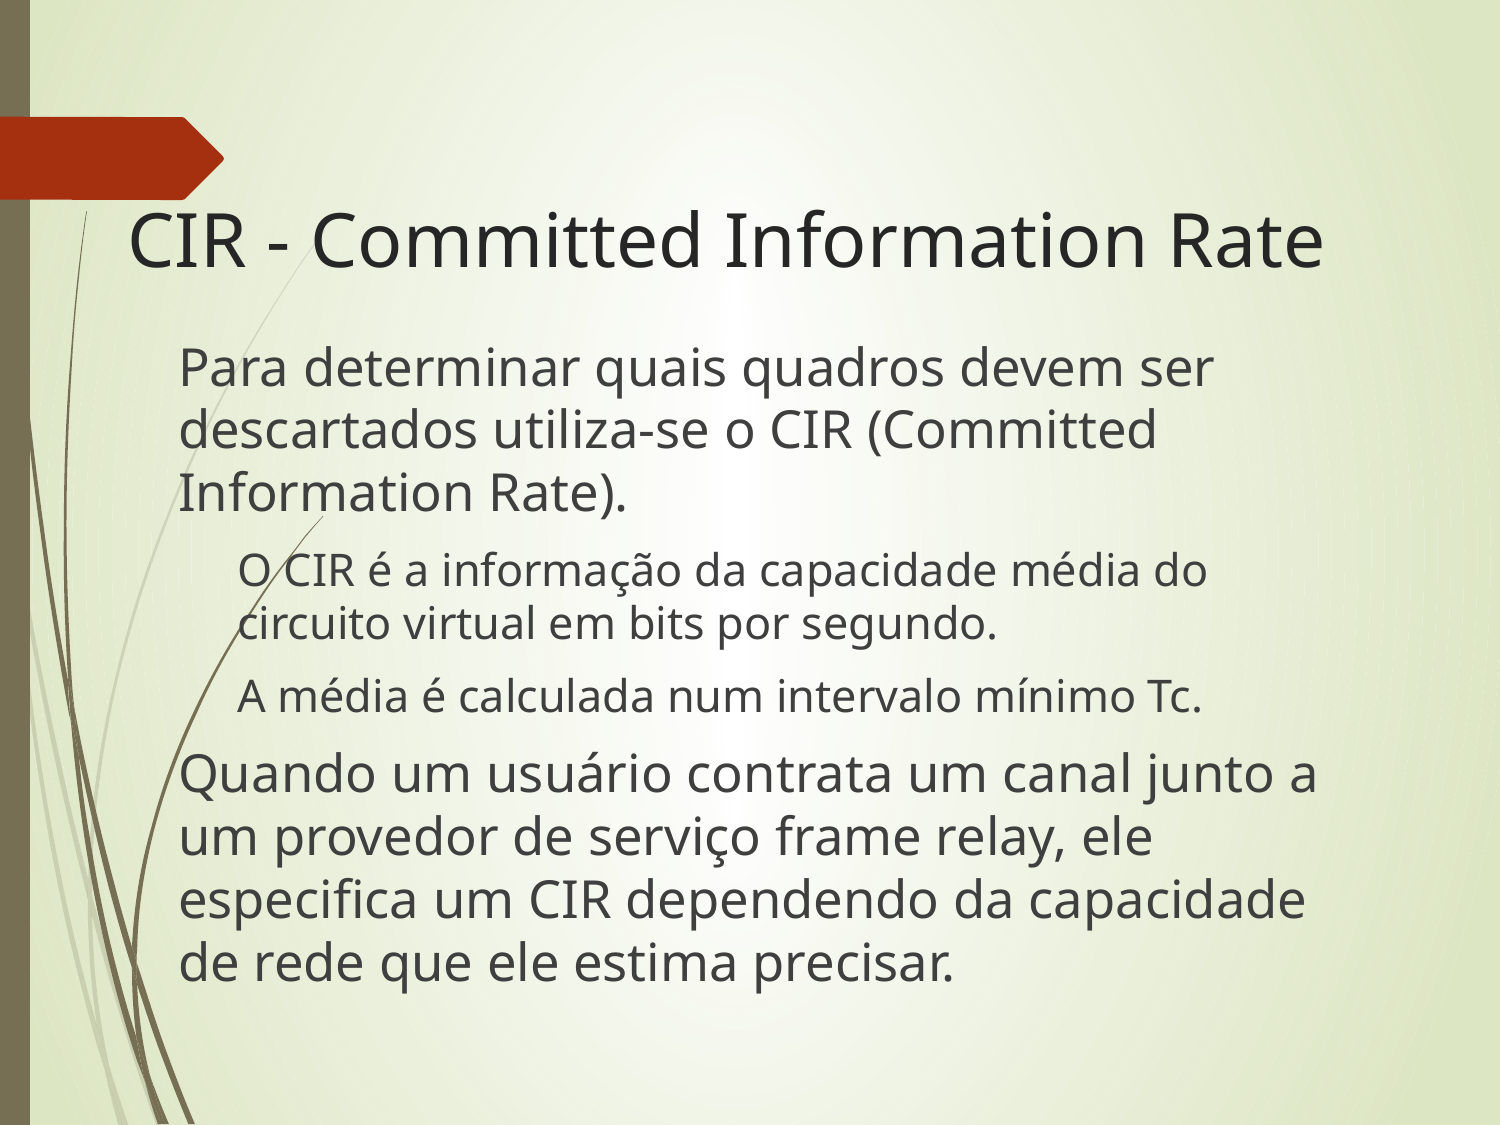

# CIR - Committed Information Rate
Para determinar quais quadros devem ser descartados utiliza-se o CIR (Committed Information Rate).
O CIR é a informação da capacidade média do circuito virtual em bits por segundo.
A média é calculada num intervalo mínimo Tc.
Quando um usuário contrata um canal junto a um provedor de serviço frame relay, ele especifica um CIR dependendo da capacidade de rede que ele estima precisar.